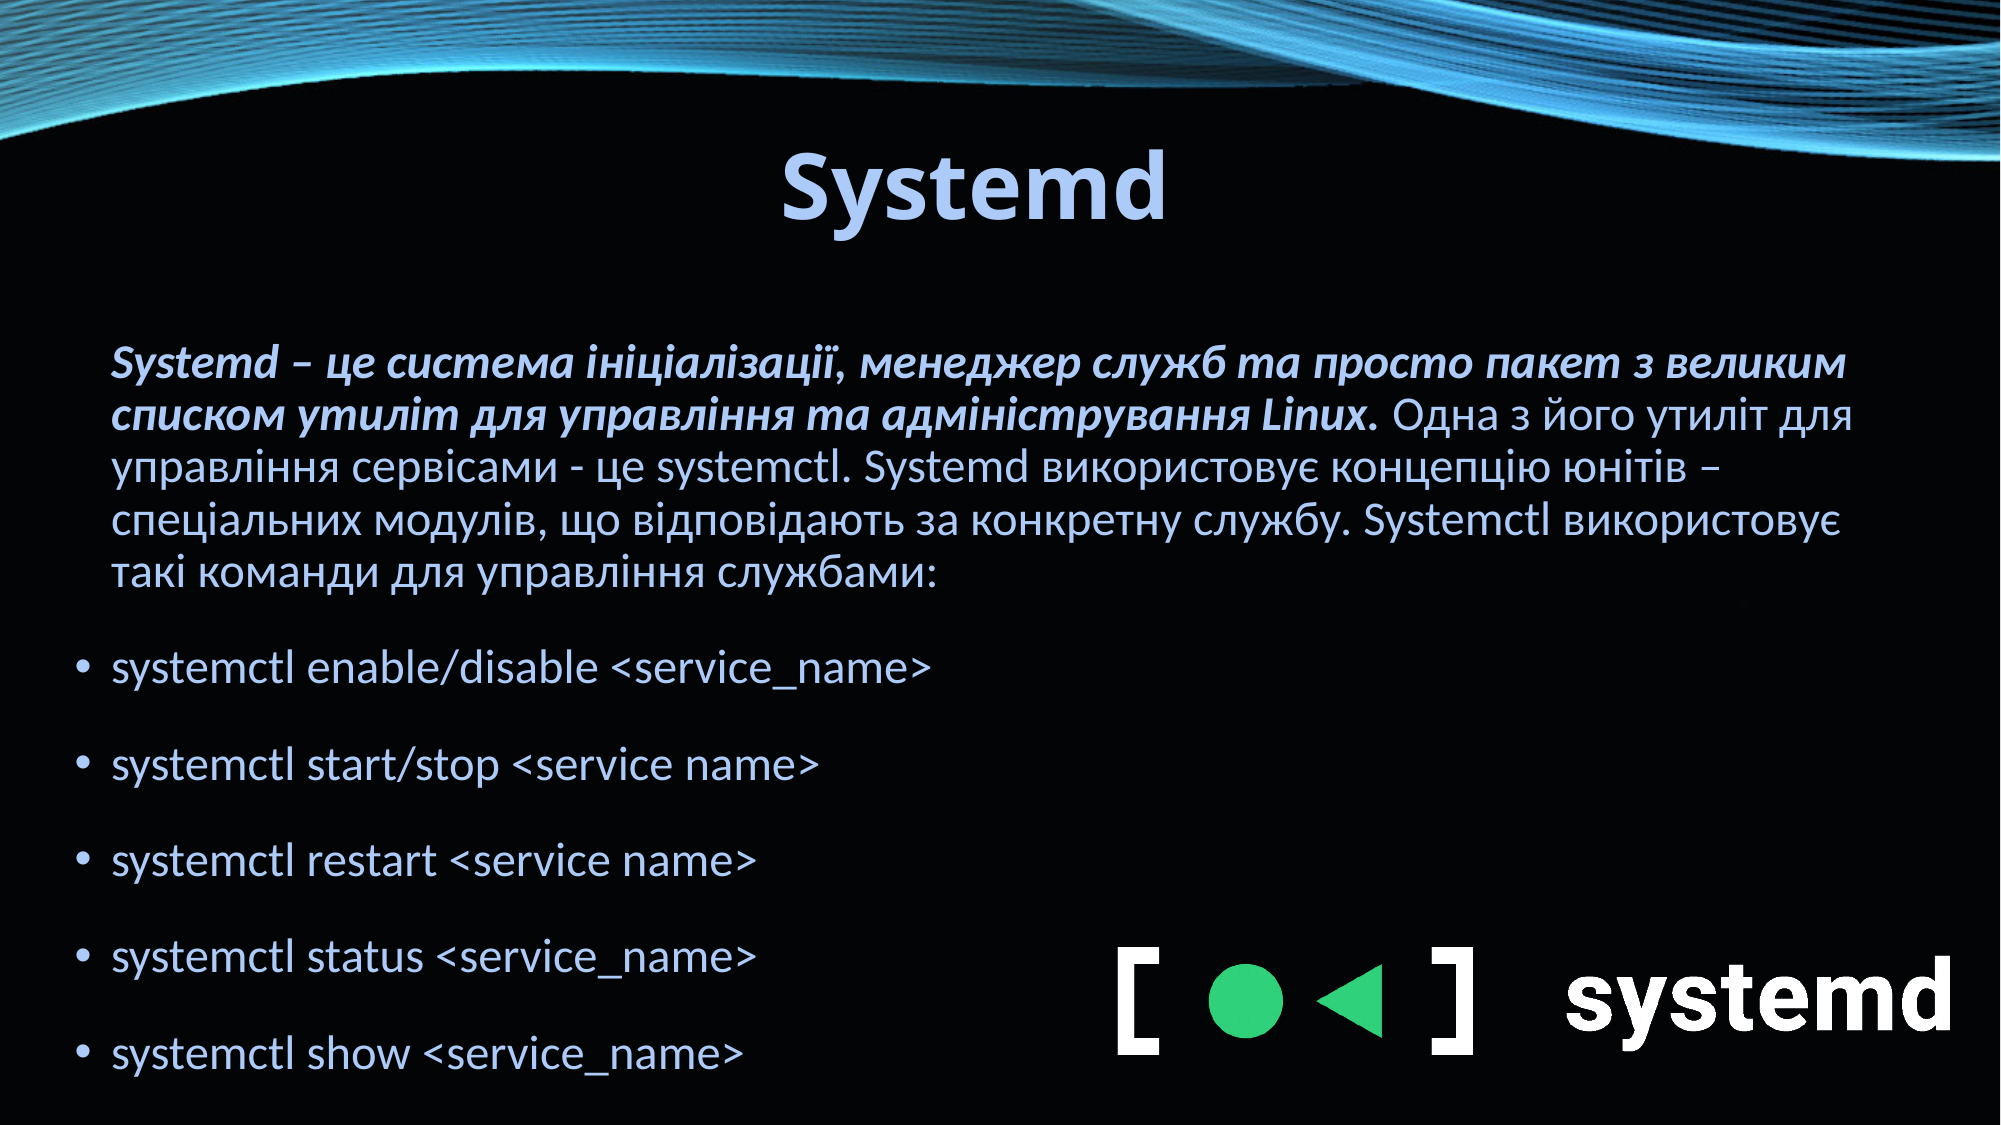

# Systemd
Systemd – це система ініціалізації, менеджер служб та просто пакет з великим списком утиліт для управління та адміністрування Linux. Одна з його утиліт для управління сервісами - це systemctl. Systemd використовує концепцію юнітів – спеціальних модулів, що відповідають за конкретну службу. Systemctl використовує такі команди для управління службами:
systemctl enable/disable <service_name>
systemctl start/stop <service name>
systemctl restart <service name>
systemctl status <service_name>
systemctl show <service_name>